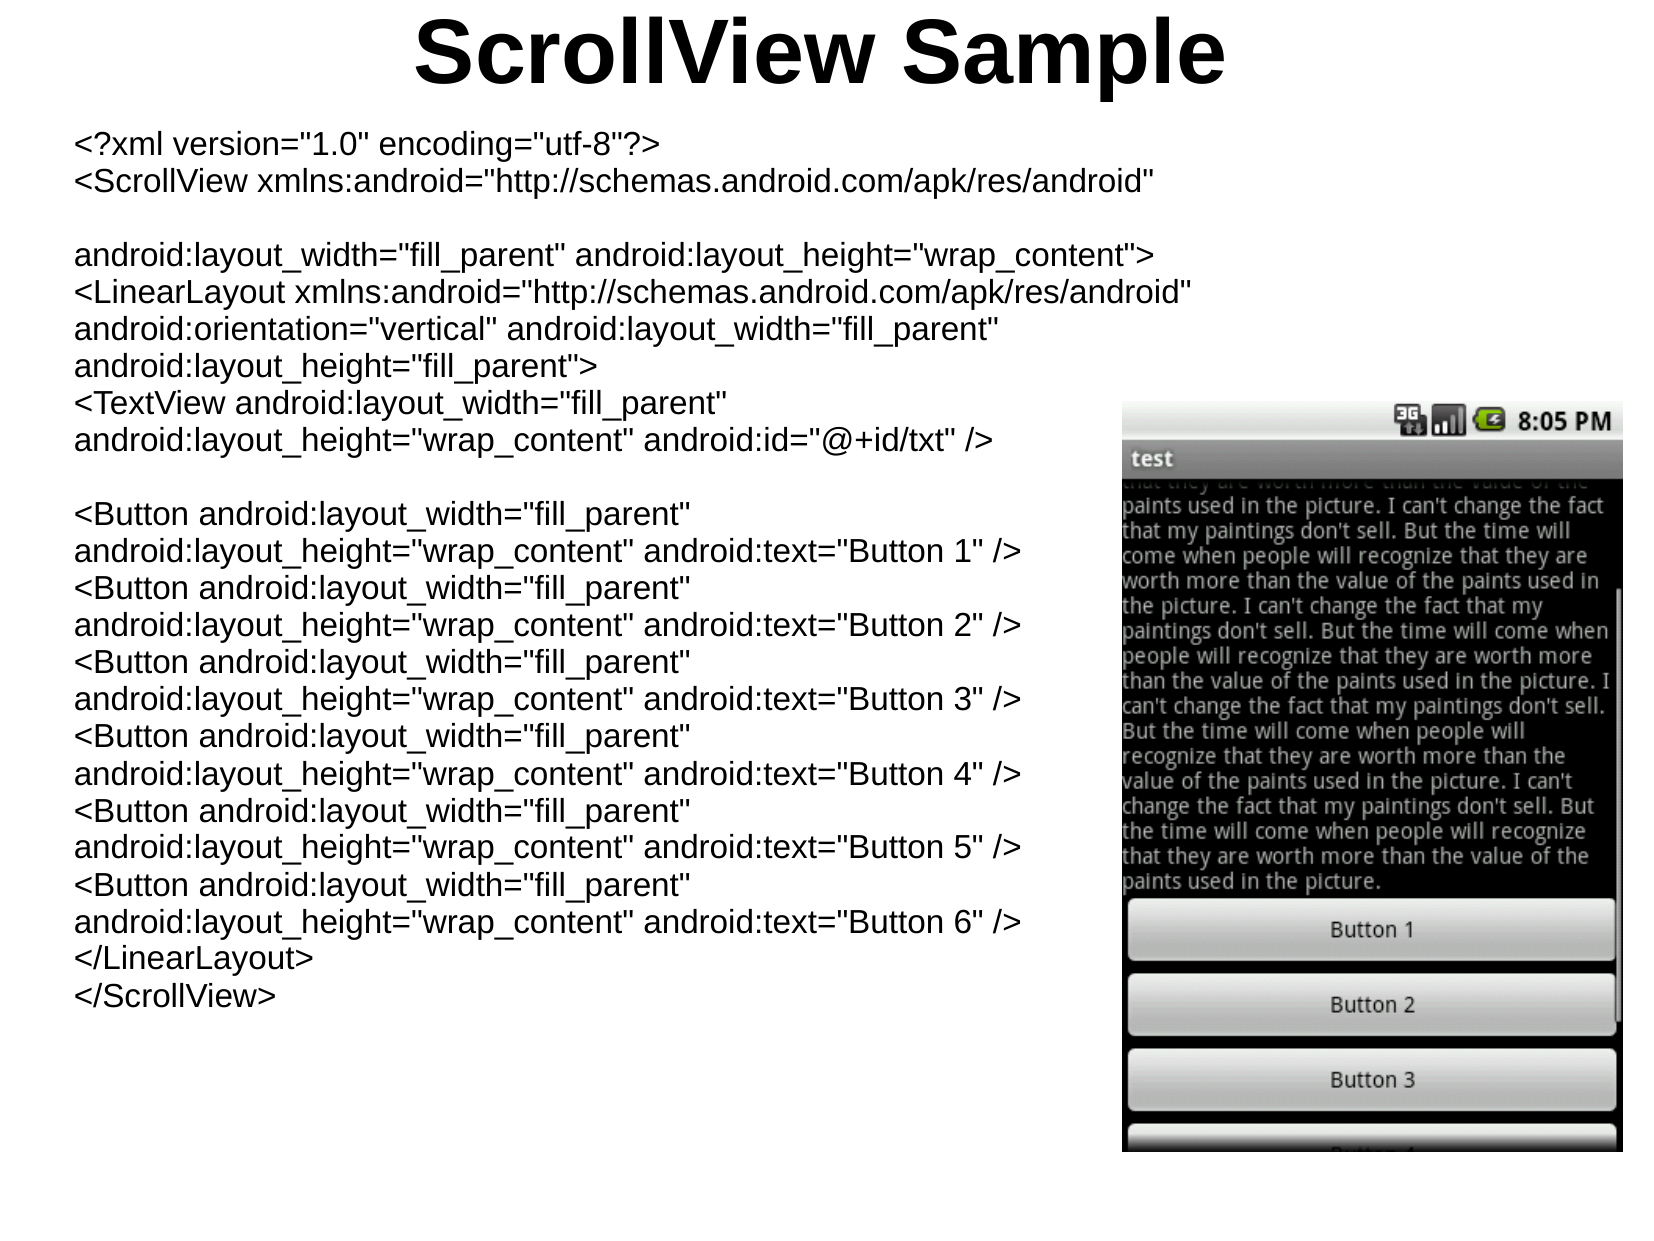

# ScrollView Sample
<?xml version="1.0" encoding="utf-8"?>
<ScrollView xmlns:android="http://schemas.android.com/apk/res/android"
android:layout_width="fill_parent" android:layout_height="wrap_content">
<LinearLayout xmlns:android="http://schemas.android.com/apk/res/android"
android:orientation="vertical" android:layout_width="fill_parent"
android:layout_height="fill_parent">
<TextView android:layout_width="fill_parent"
android:layout_height="wrap_content" android:id="@+id/txt" />
<Button android:layout_width="fill_parent"
android:layout_height="wrap_content" android:text="Button 1" />
<Button android:layout_width="fill_parent"
android:layout_height="wrap_content" android:text="Button 2" />
<Button android:layout_width="fill_parent"
android:layout_height="wrap_content" android:text="Button 3" />
<Button android:layout_width="fill_parent"
android:layout_height="wrap_content" android:text="Button 4" />
<Button android:layout_width="fill_parent"
android:layout_height="wrap_content" android:text="Button 5" />
<Button android:layout_width="fill_parent"
android:layout_height="wrap_content" android:text="Button 6" />
</LinearLayout>
</ScrollView>